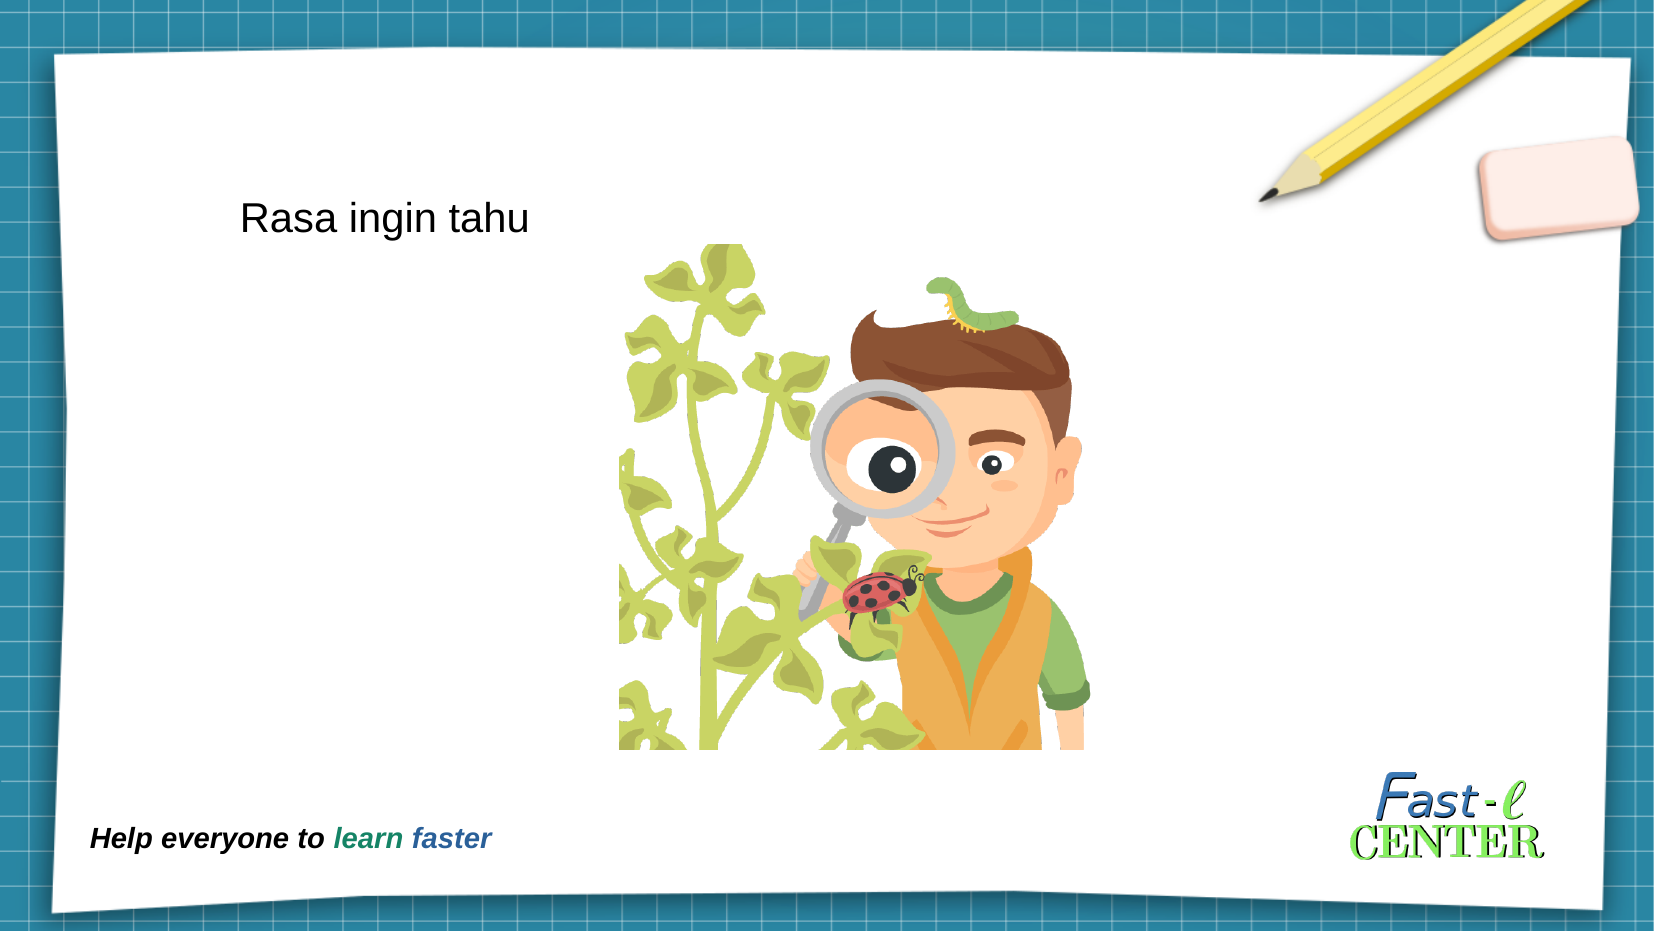

Rasa ingin tahu
Help everyone to learn faster